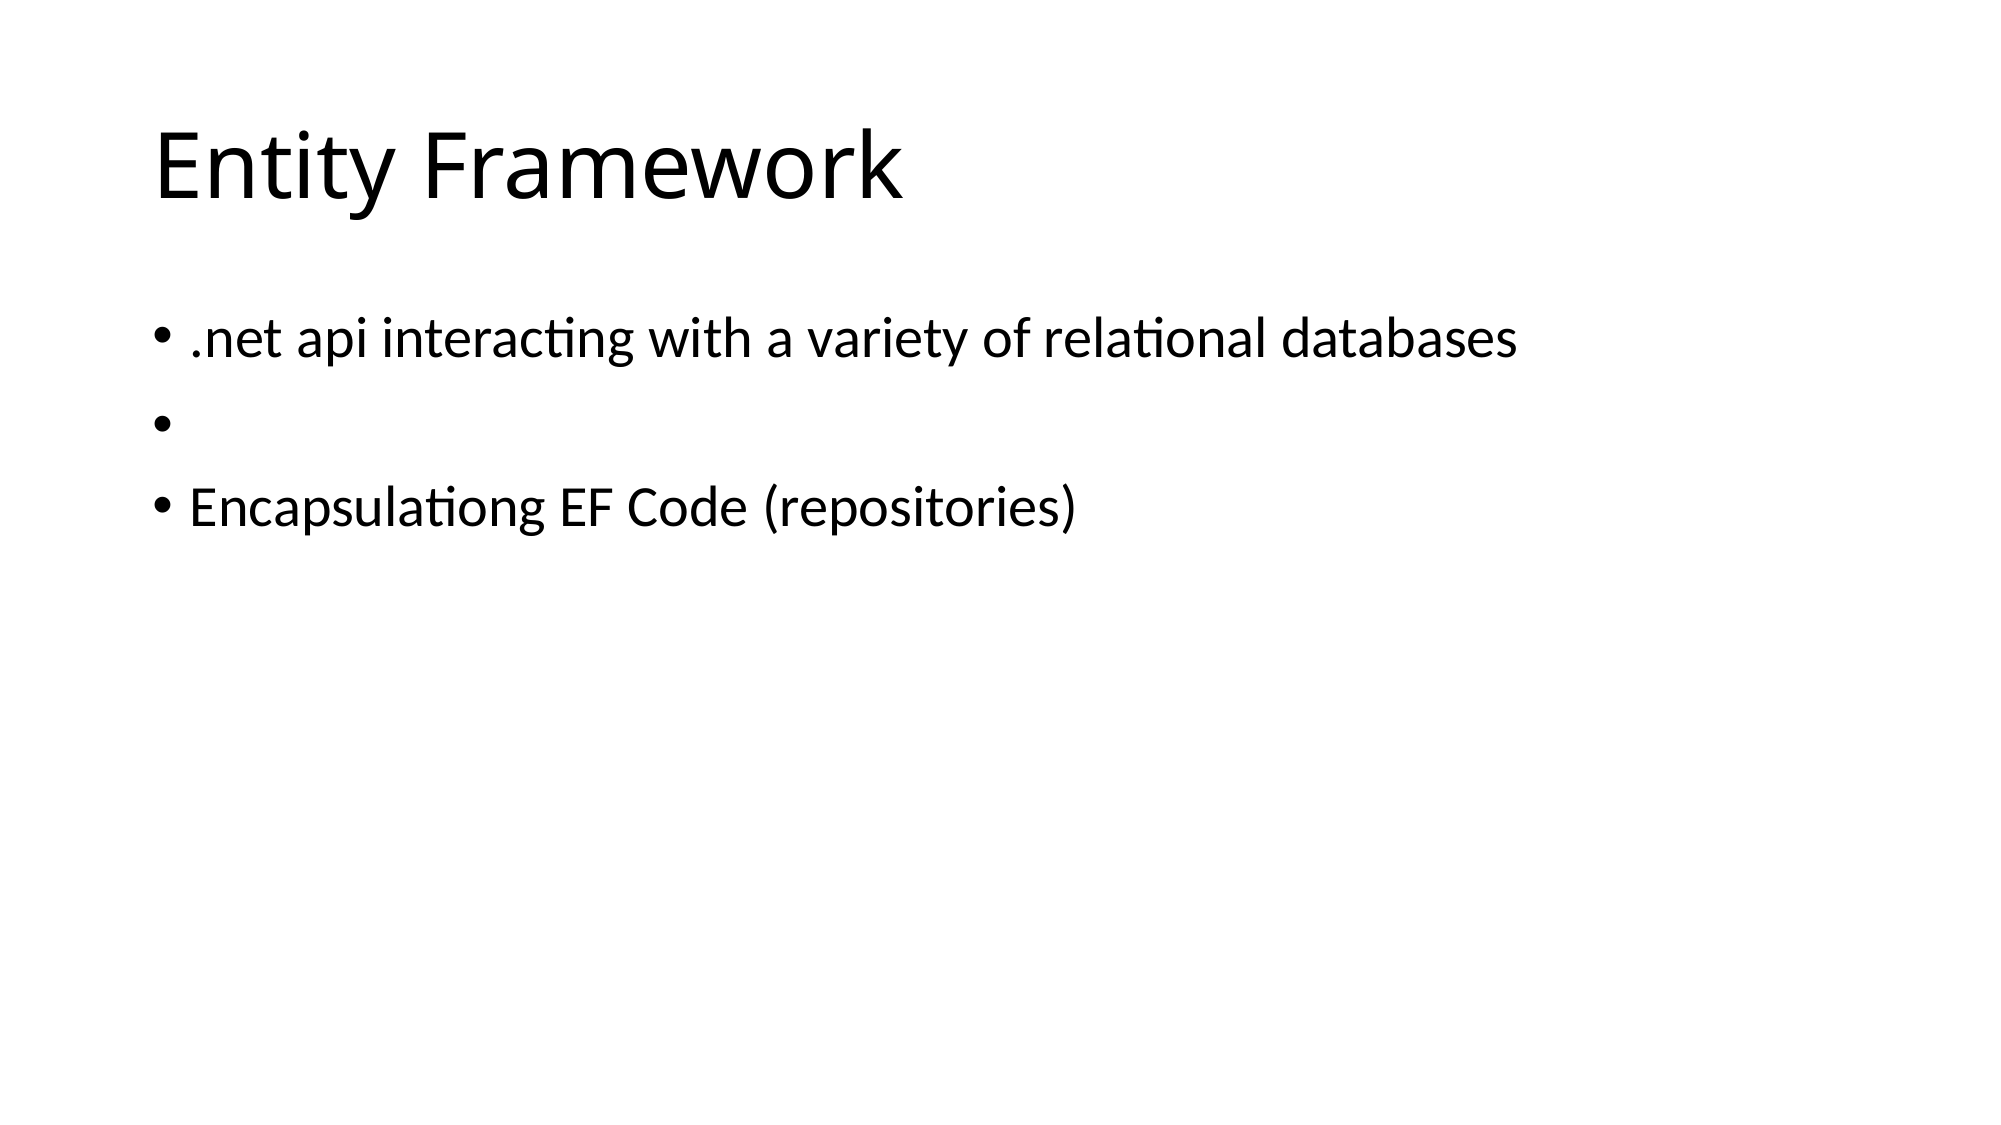

# Entity Framework
.net api interacting with a variety of relational databases
Encapsulationg EF Code (repositories)